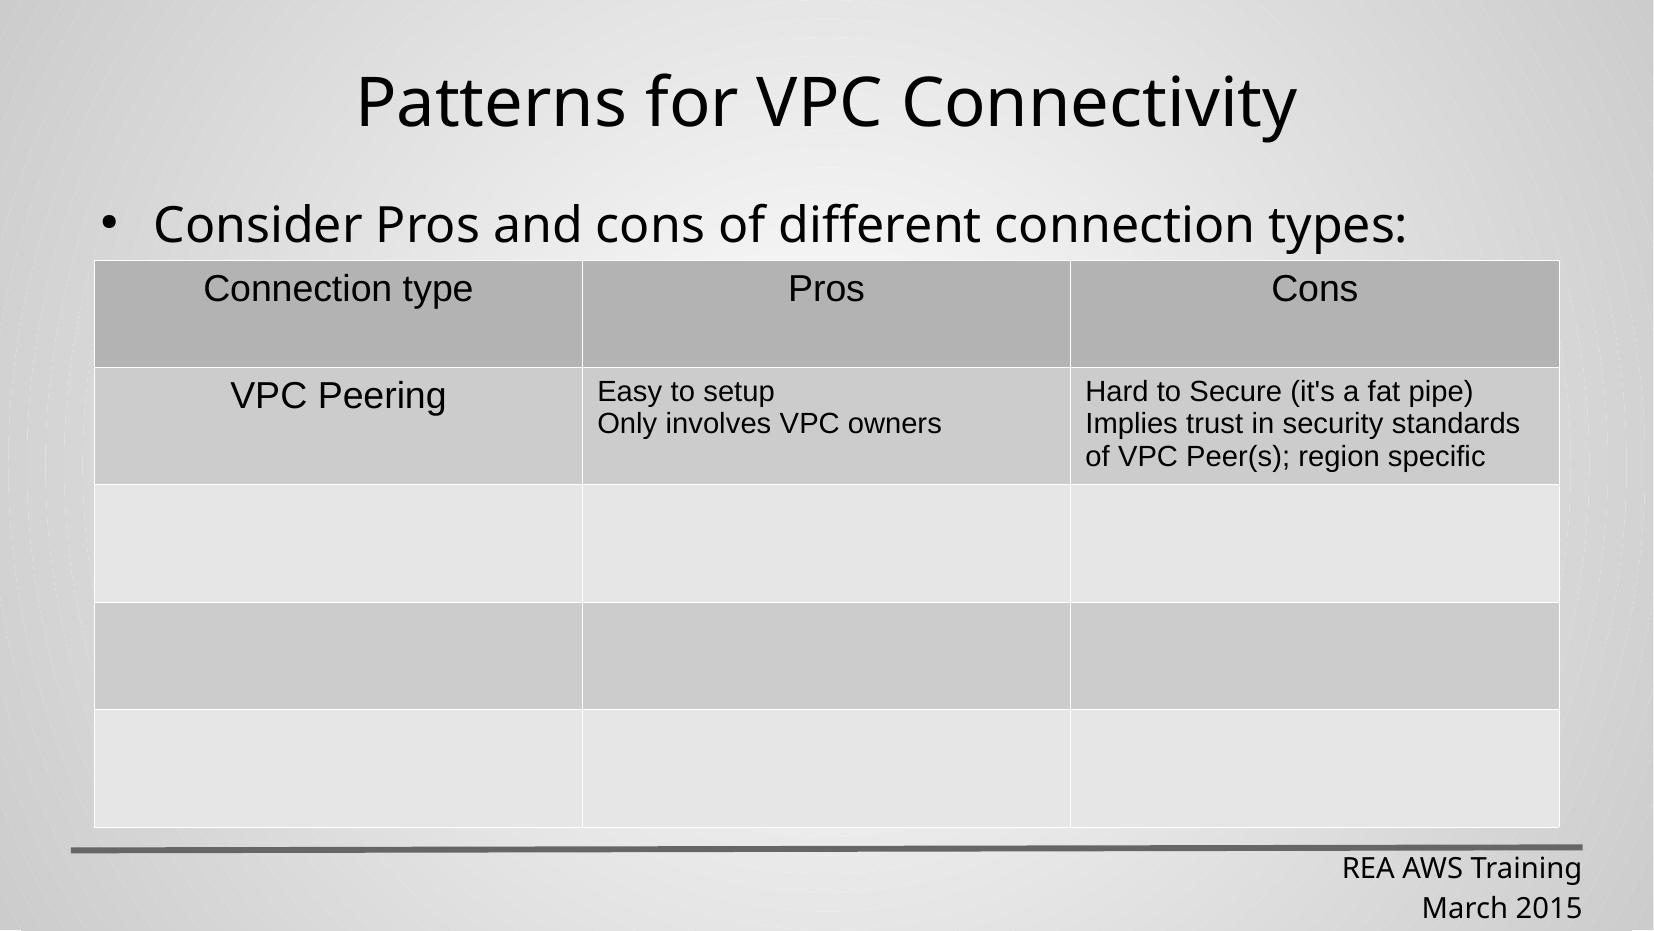

# Patterns for VPC Connectivity
Consider Pros and cons of different connection types:
| Connection type | Pros | Cons |
| --- | --- | --- |
| VPC Peering | Easy to setup Only involves VPC owners | Hard to Secure (it's a fat pipe) Implies trust in security standards of VPC Peer(s); region specific |
| | | |
| | | |
| | | |